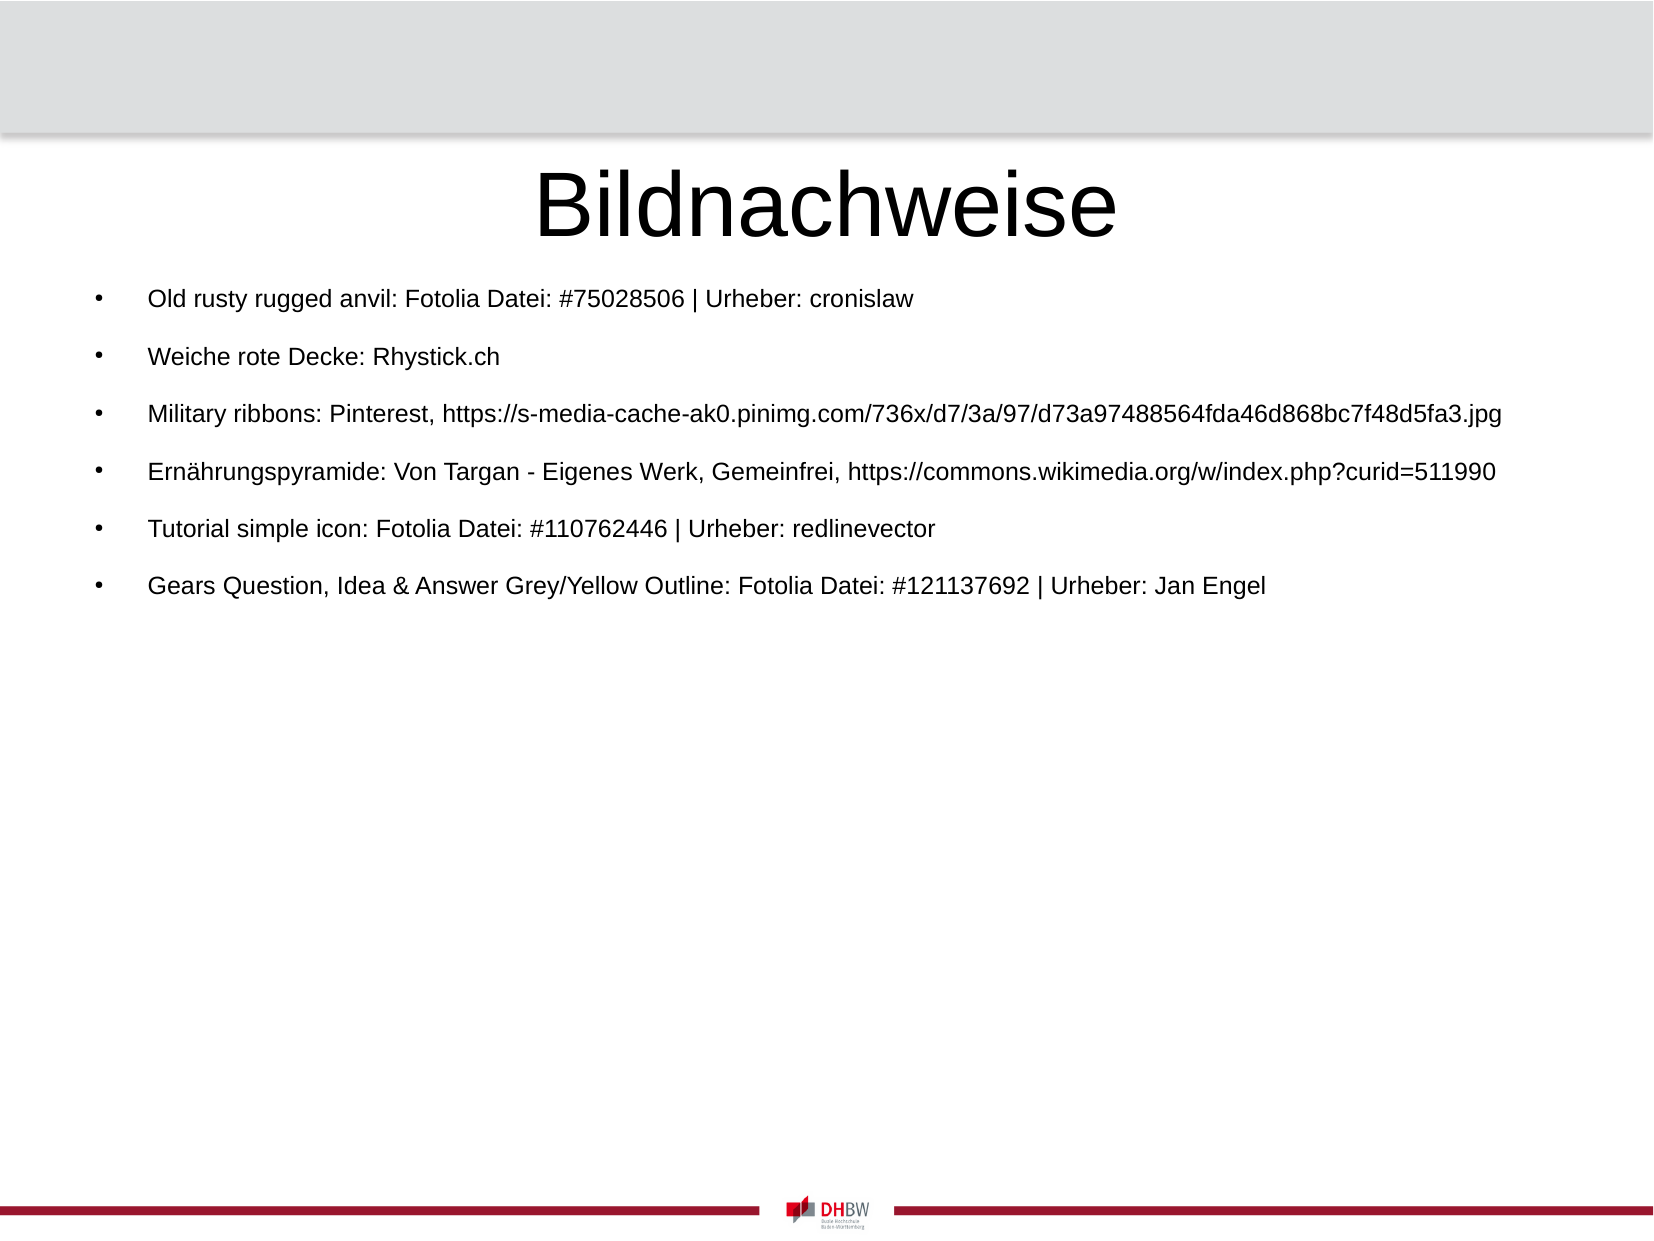

# Bildnachweise
Old rusty rugged anvil: Fotolia Datei: #75028506 | Urheber: cronislaw
Weiche rote Decke: Rhystick.ch
Military ribbons: Pinterest, https://s-media-cache-ak0.pinimg.com/736x/d7/3a/97/d73a97488564fda46d868bc7f48d5fa3.jpg
Ernährungspyramide: Von Targan - Eigenes Werk, Gemeinfrei, https://commons.wikimedia.org/w/index.php?curid=511990
Tutorial simple icon: Fotolia Datei: #110762446 | Urheber: redlinevector
Gears Question, Idea & Answer Grey/Yellow Outline: Fotolia Datei: #121137692 | Urheber: Jan Engel